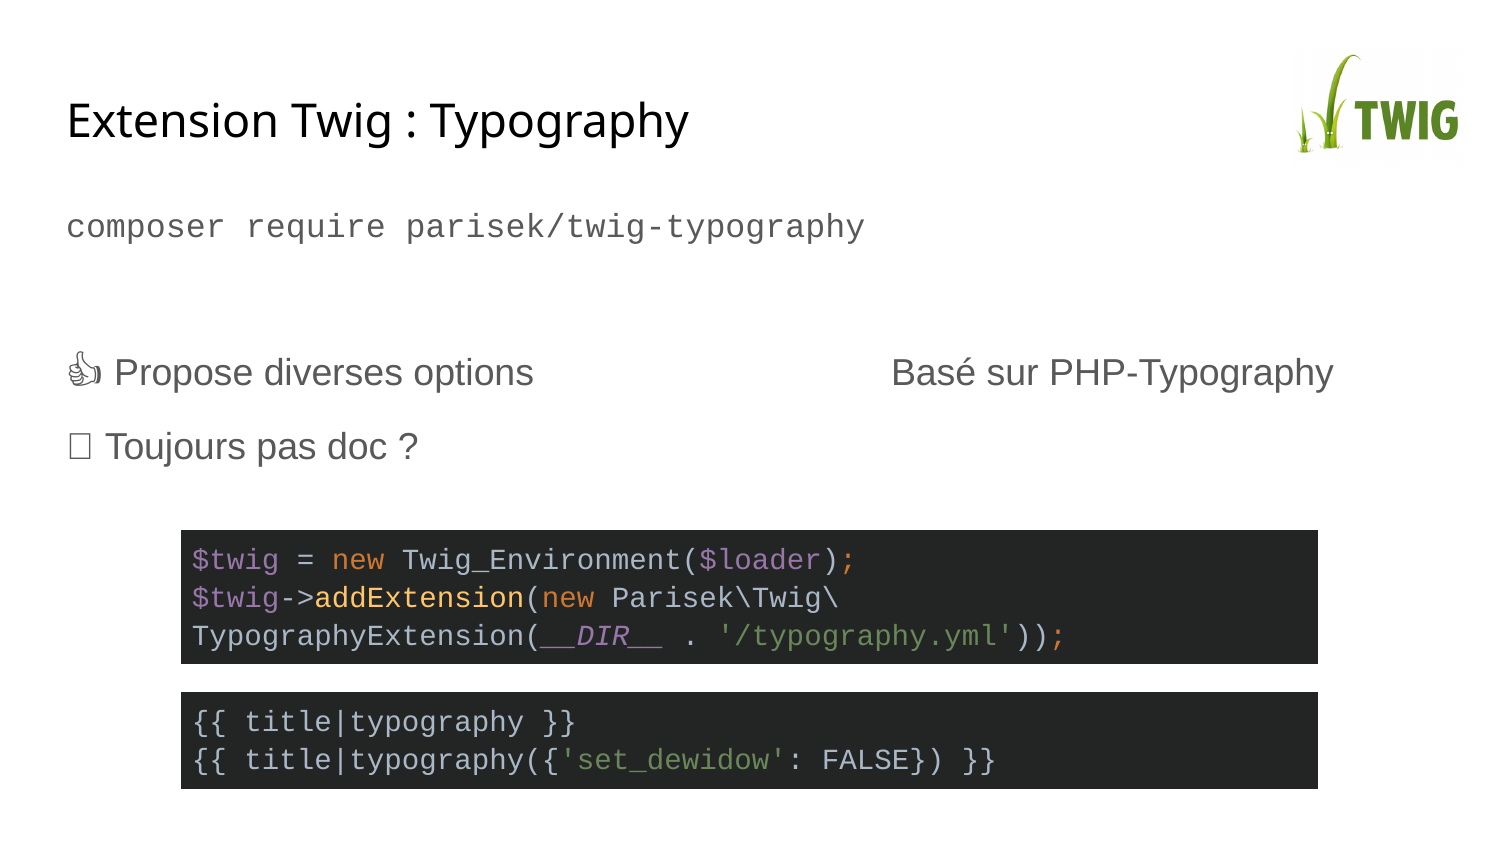

# Extension Twig : Typography
composer require parisek/twig-typography
👍 Propose diverses options					Basé sur PHP-Typography
❌ Toujours pas doc ?
| $twig = new Twig\_Environment($loader); $twig->addExtension(new Parisek\Twig\TypographyExtension(\_\_DIR\_\_ . '/typography.yml')); |
| --- |
| {{ title|typography }} {{ title|typography({'set\_dewidow': FALSE}) }} |
| --- |